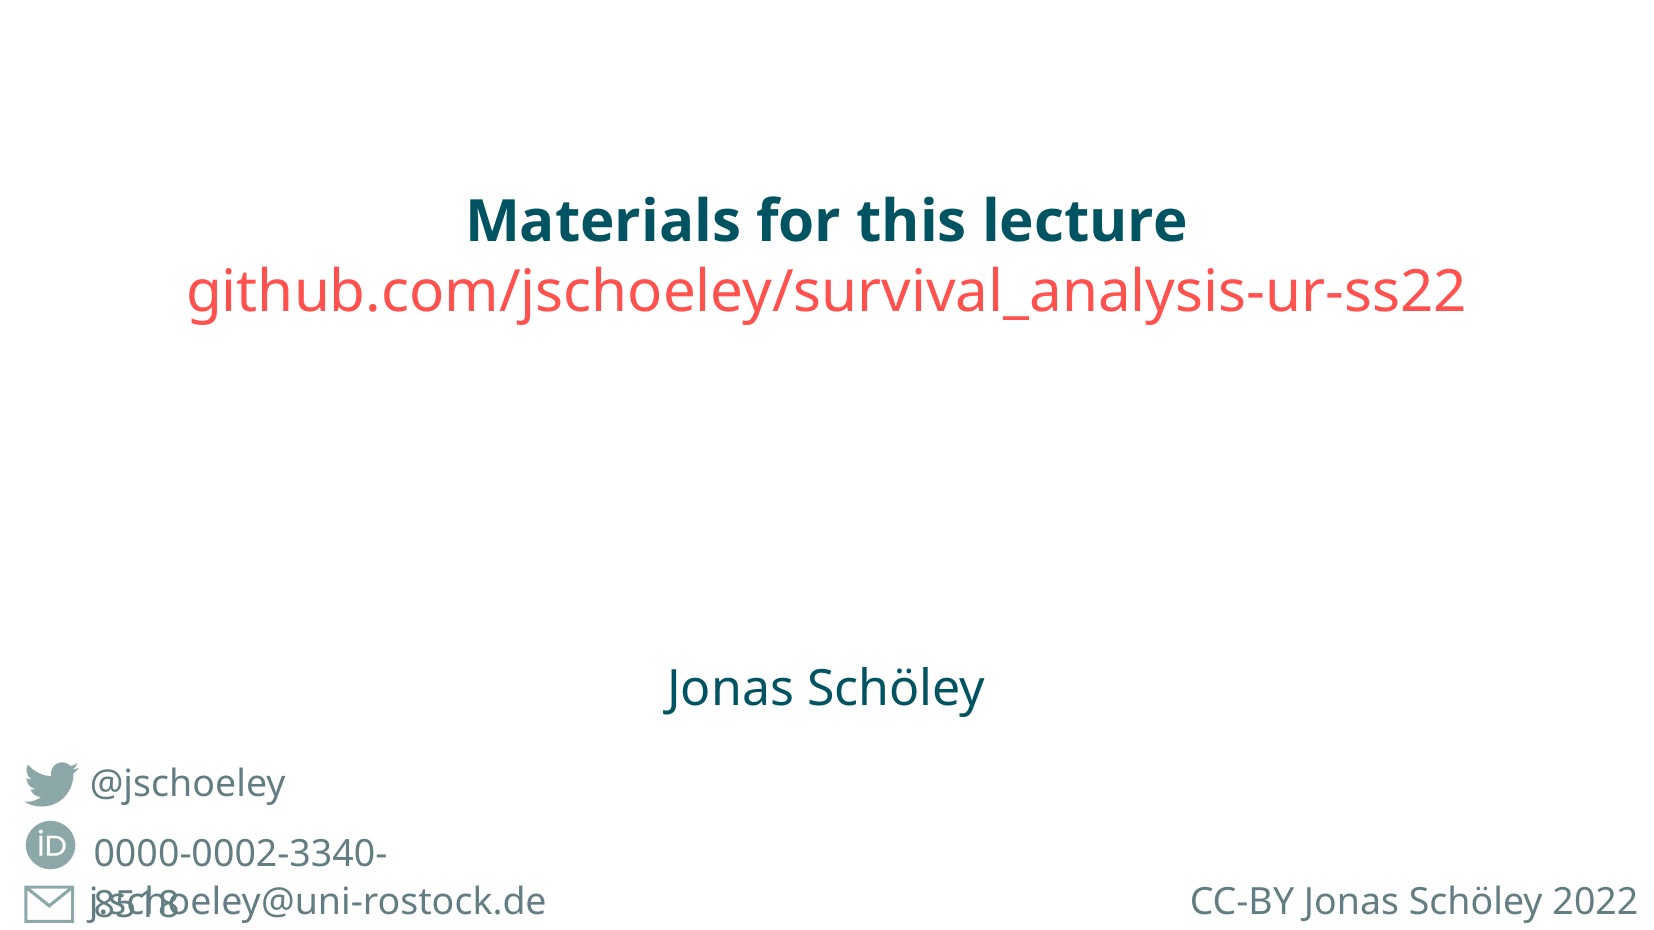

Materials for this lecture
github.com/jschoeley/survival_analysis-ur-ss22
Jonas Schöley
@jschoeley
0000-0002-3340-8518
j.schoeley@uni-rostock.de
CC-BY Jonas Schöley 2022